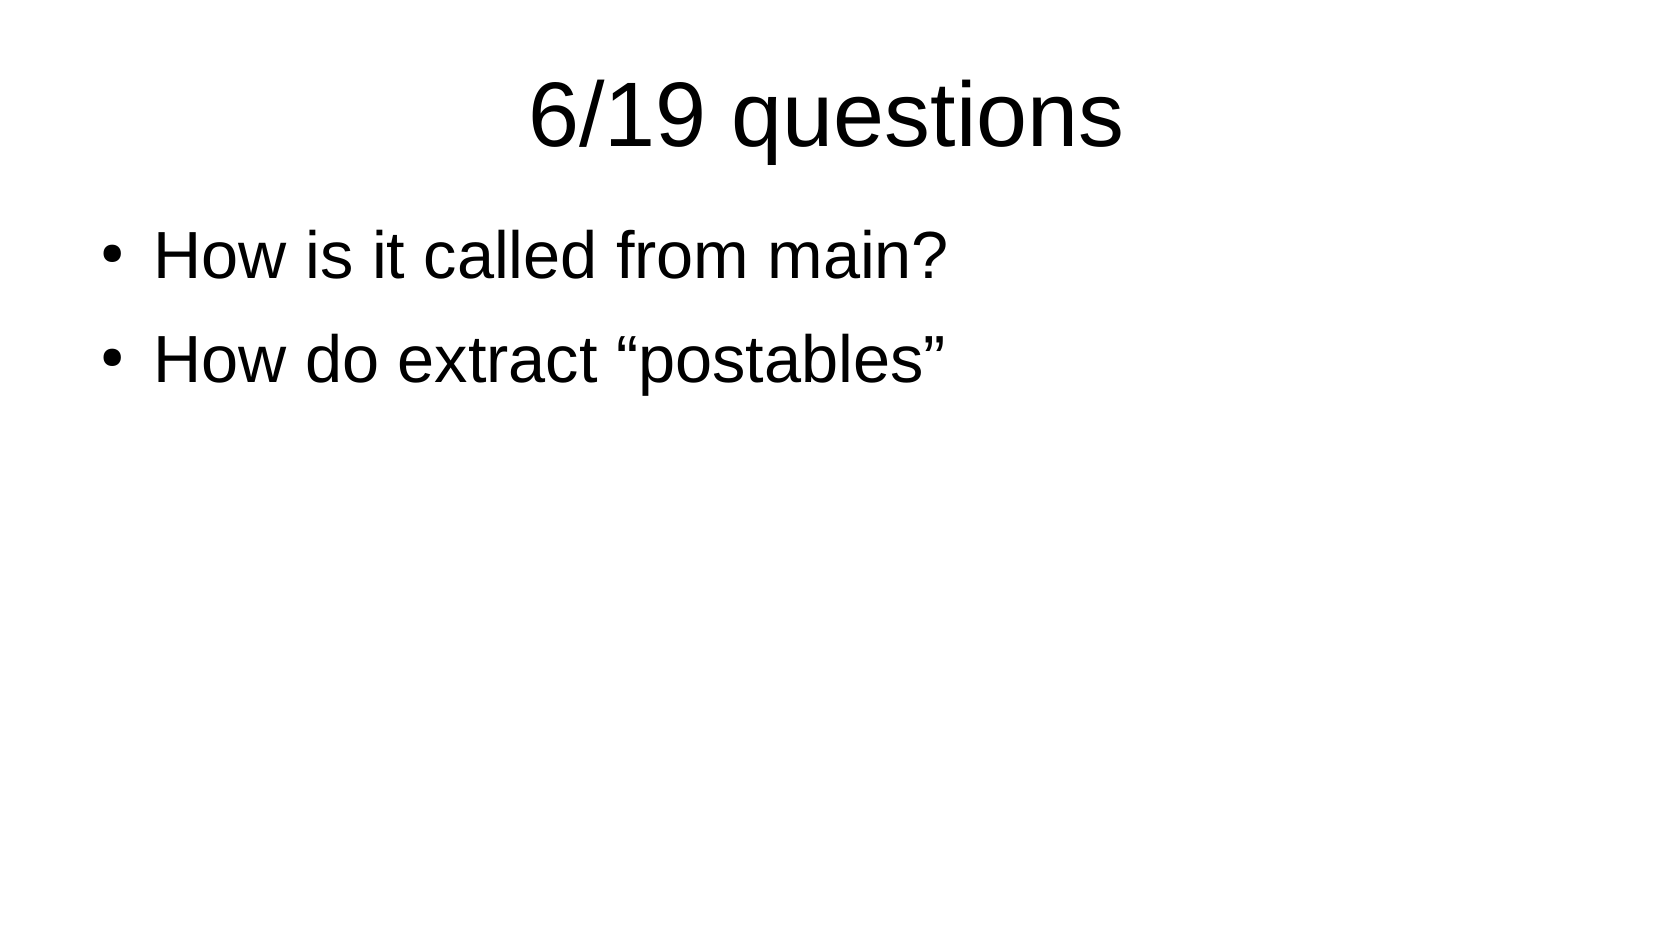

# 6/19 questions
How is it called from main?
How do extract “postables”